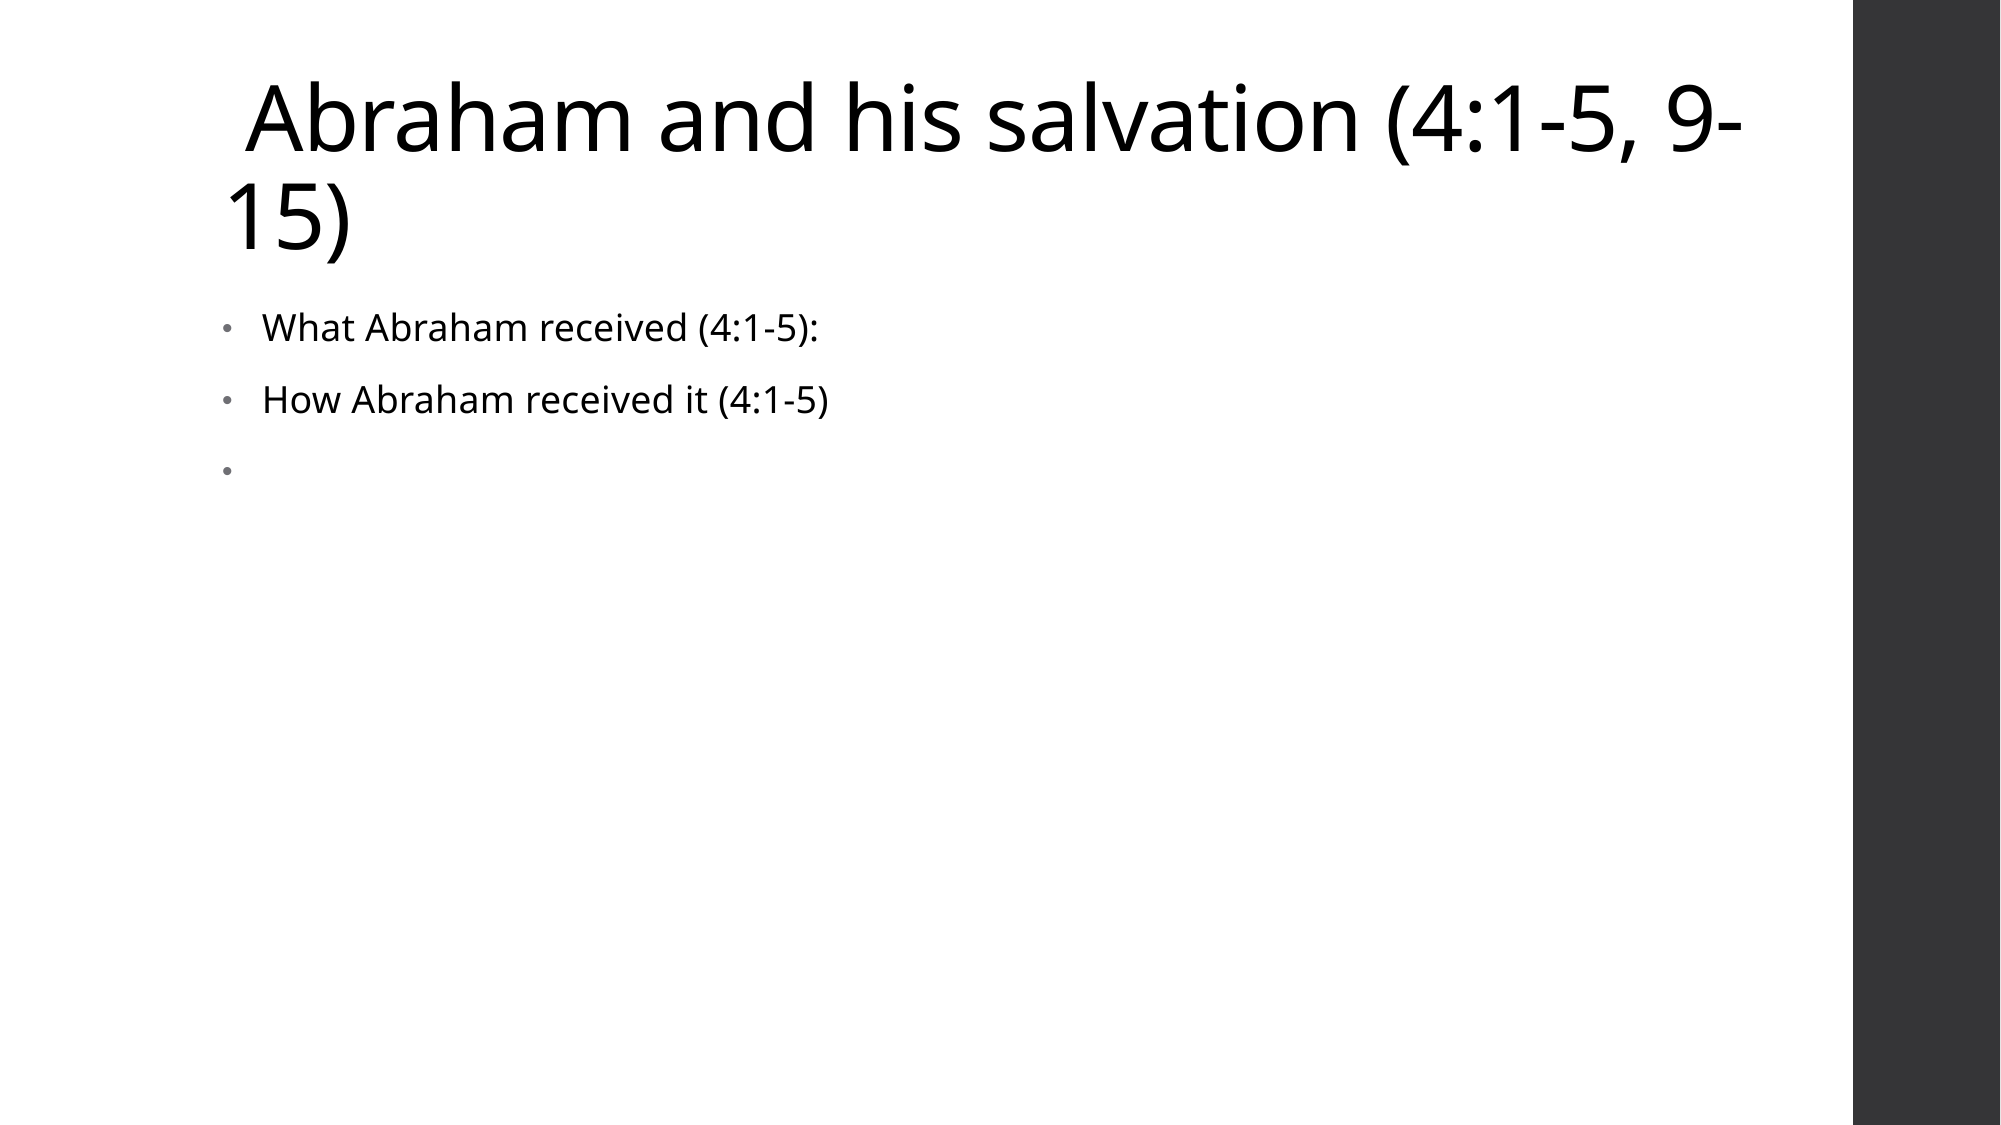

# Abraham and his salvation (4:1-5, 9-15)
 What Abraham received (4:1-5):
 How Abraham received it (4:1-5)